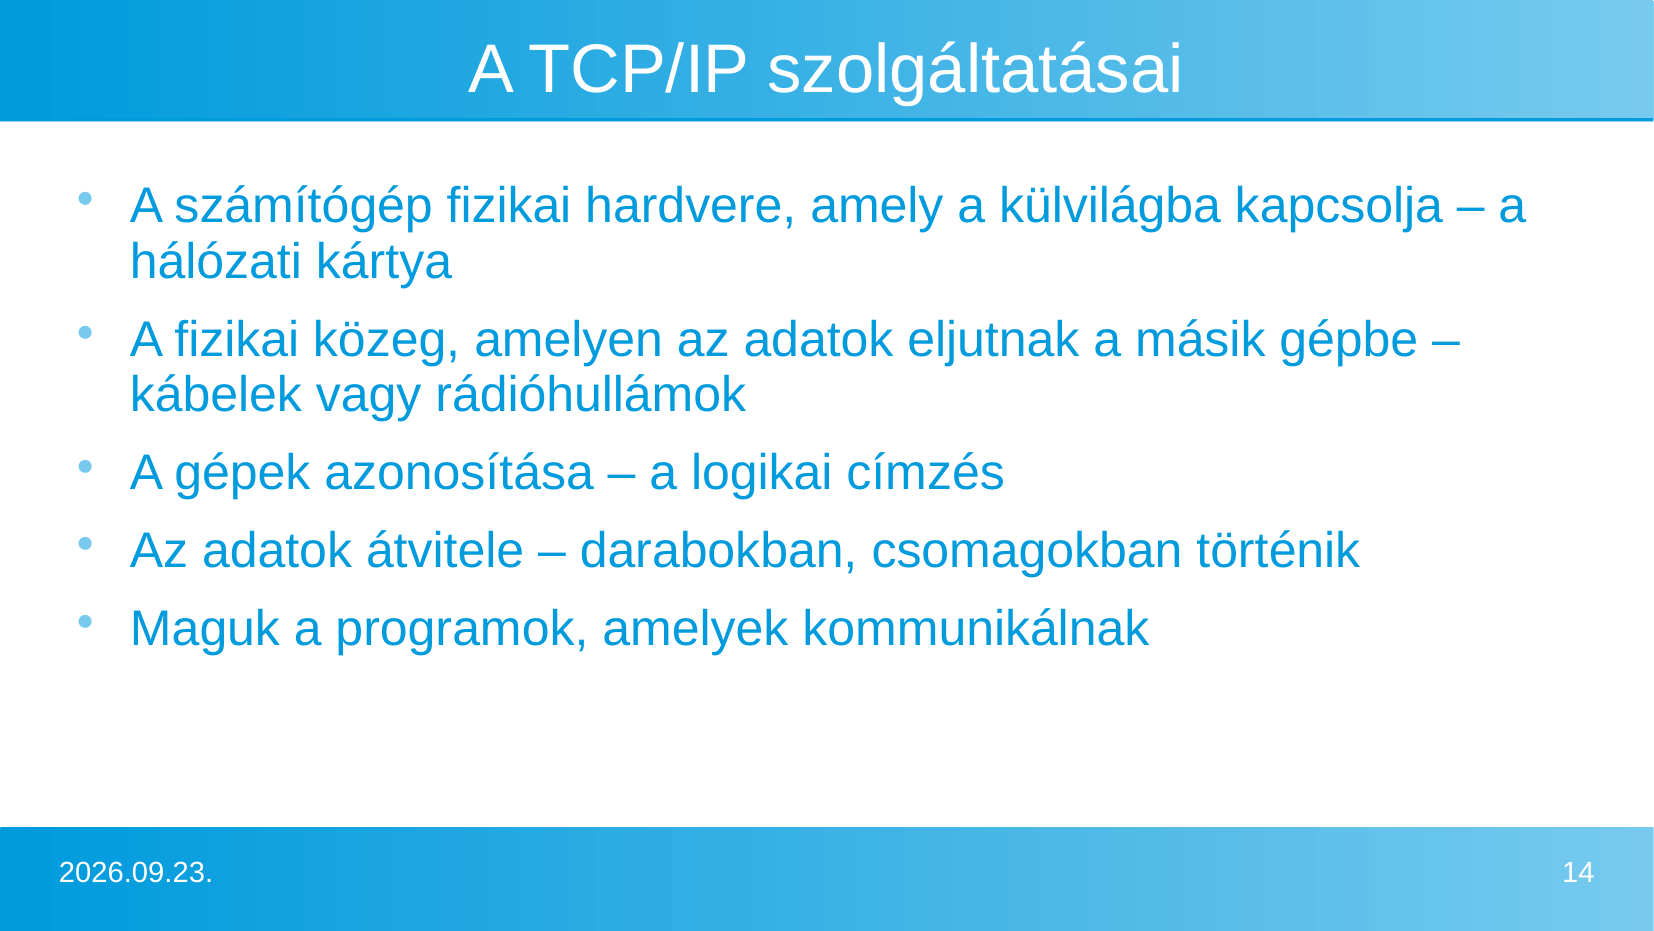

# A TCP/IP szolgáltatásai
A számítógép fizikai hardvere, amely a külvilágba kapcsolja – a hálózati kártya
A fizikai közeg, amelyen az adatok eljutnak a másik gépbe – kábelek vagy rádióhullámok
A gépek azonosítása – a logikai címzés
Az adatok átvitele – darabokban, csomagokban történik
Maguk a programok, amelyek kommunikálnak
14